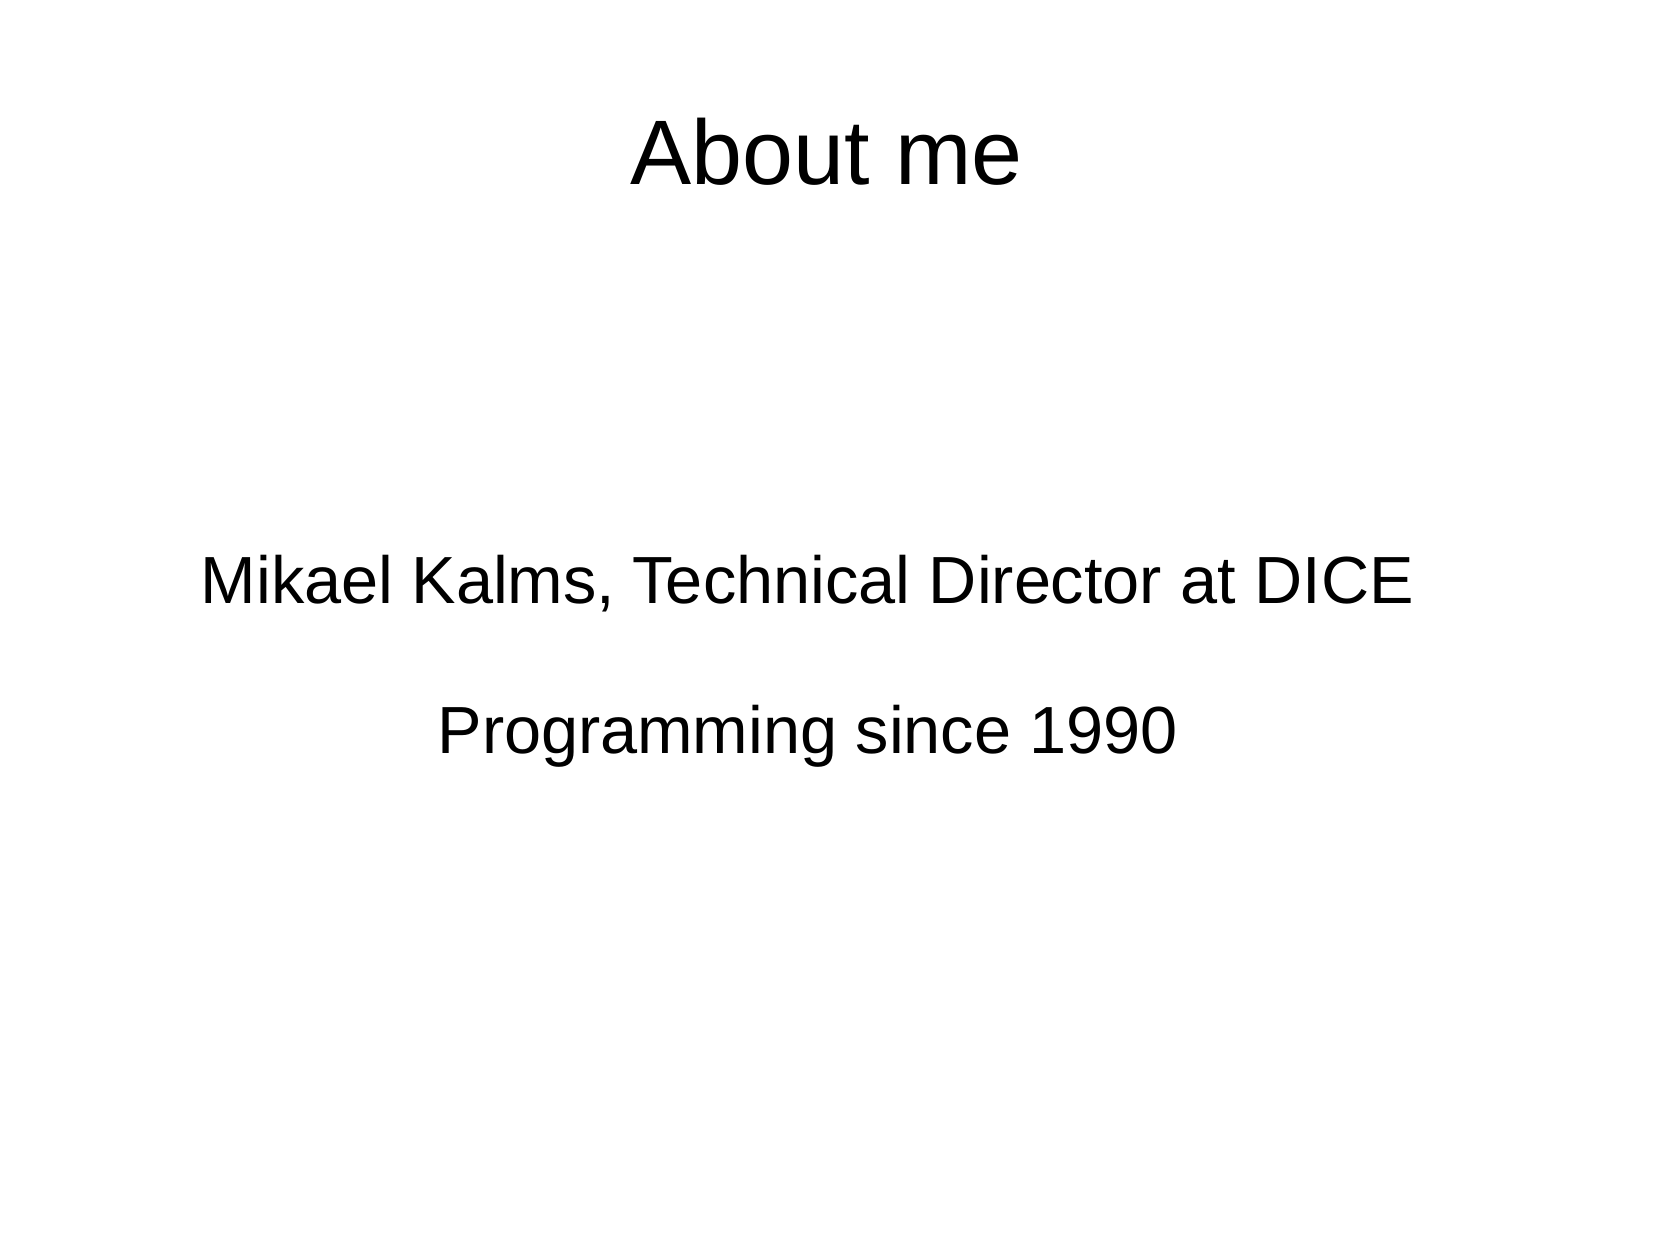

# About me
Mikael Kalms, Technical Director at DICE
Programming since 1990